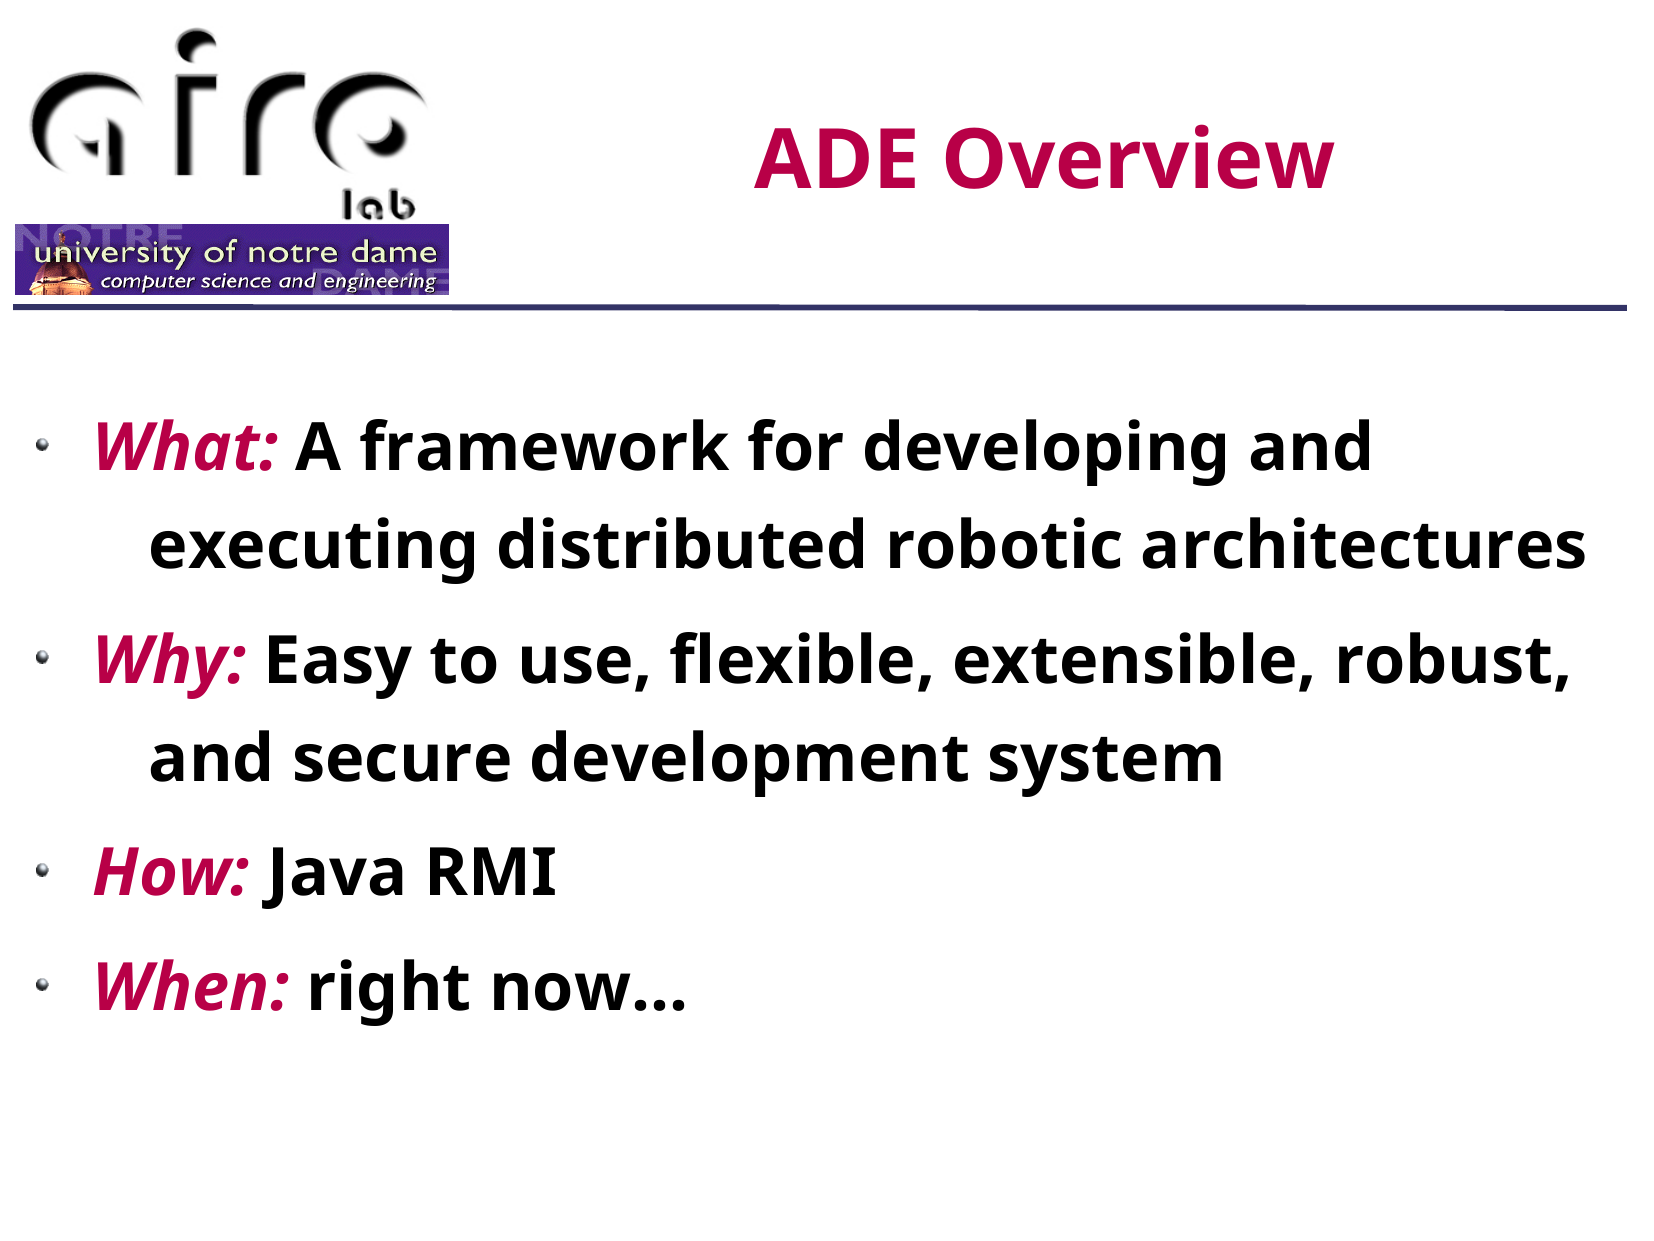

# ADE Overview
What: A framework for developing and executing distributed robotic architectures
Why: Easy to use, flexible, extensible, robust, and secure development system
How: Java RMI
When: right now...